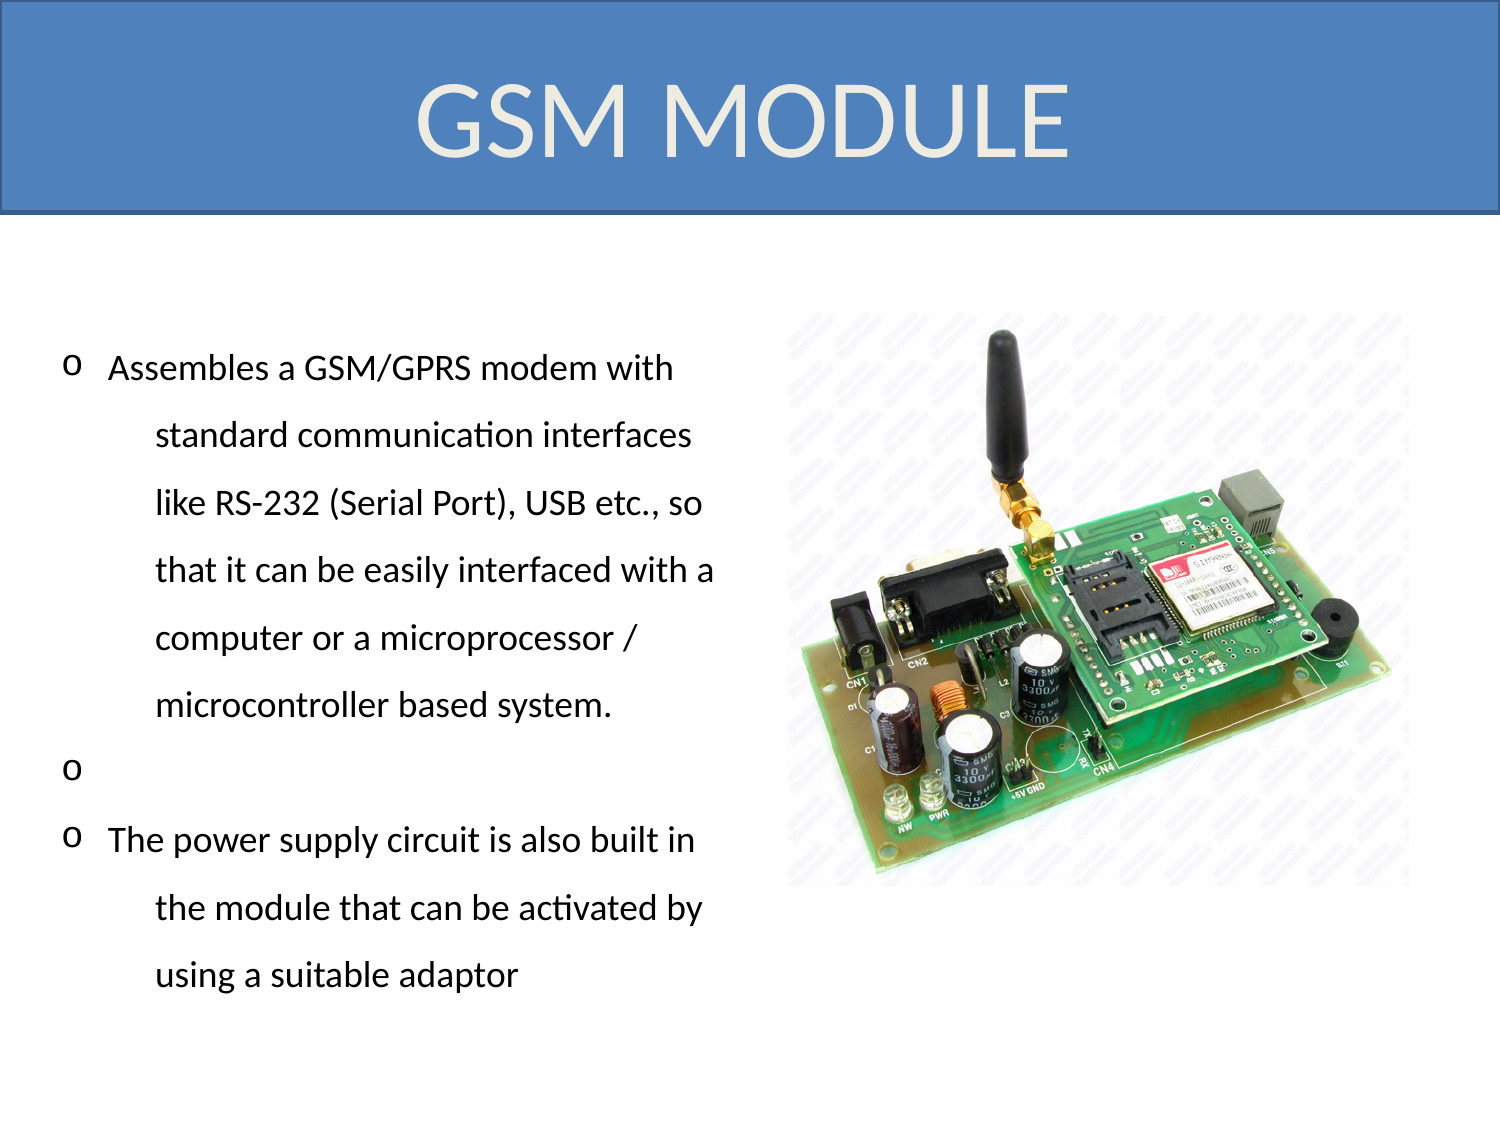

GSM MODULE
intro1
Assembles a GSM/GPRS modem with standard communication interfaces like RS-232 (Serial Port), USB etc., so that it can be easily interfaced with a computer or a microprocessor / microcontroller based system.
The power supply circuit is also built in the module that can be activated by using a suitable adaptor